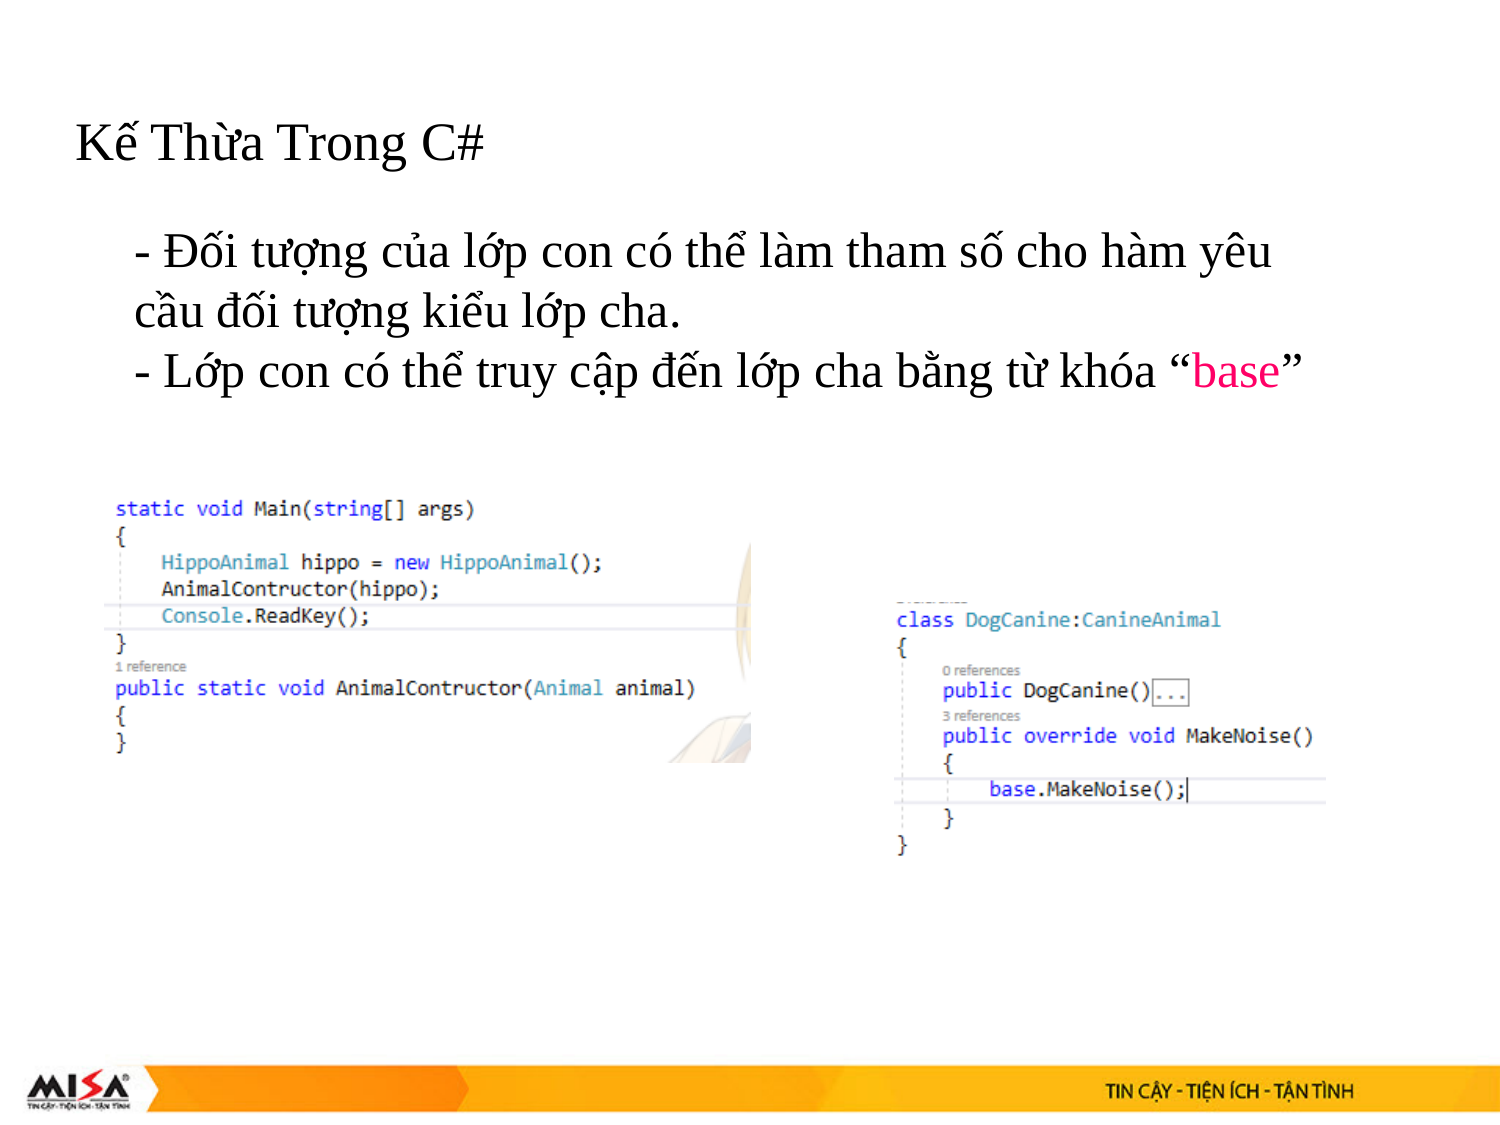

# Kế Thừa Trong C#
- Đối tượng của lớp con có thể làm tham số cho hàm yêu cầu đối tượng kiểu lớp cha.
- Lớp con có thể truy cập đến lớp cha bằng từ khóa “base”